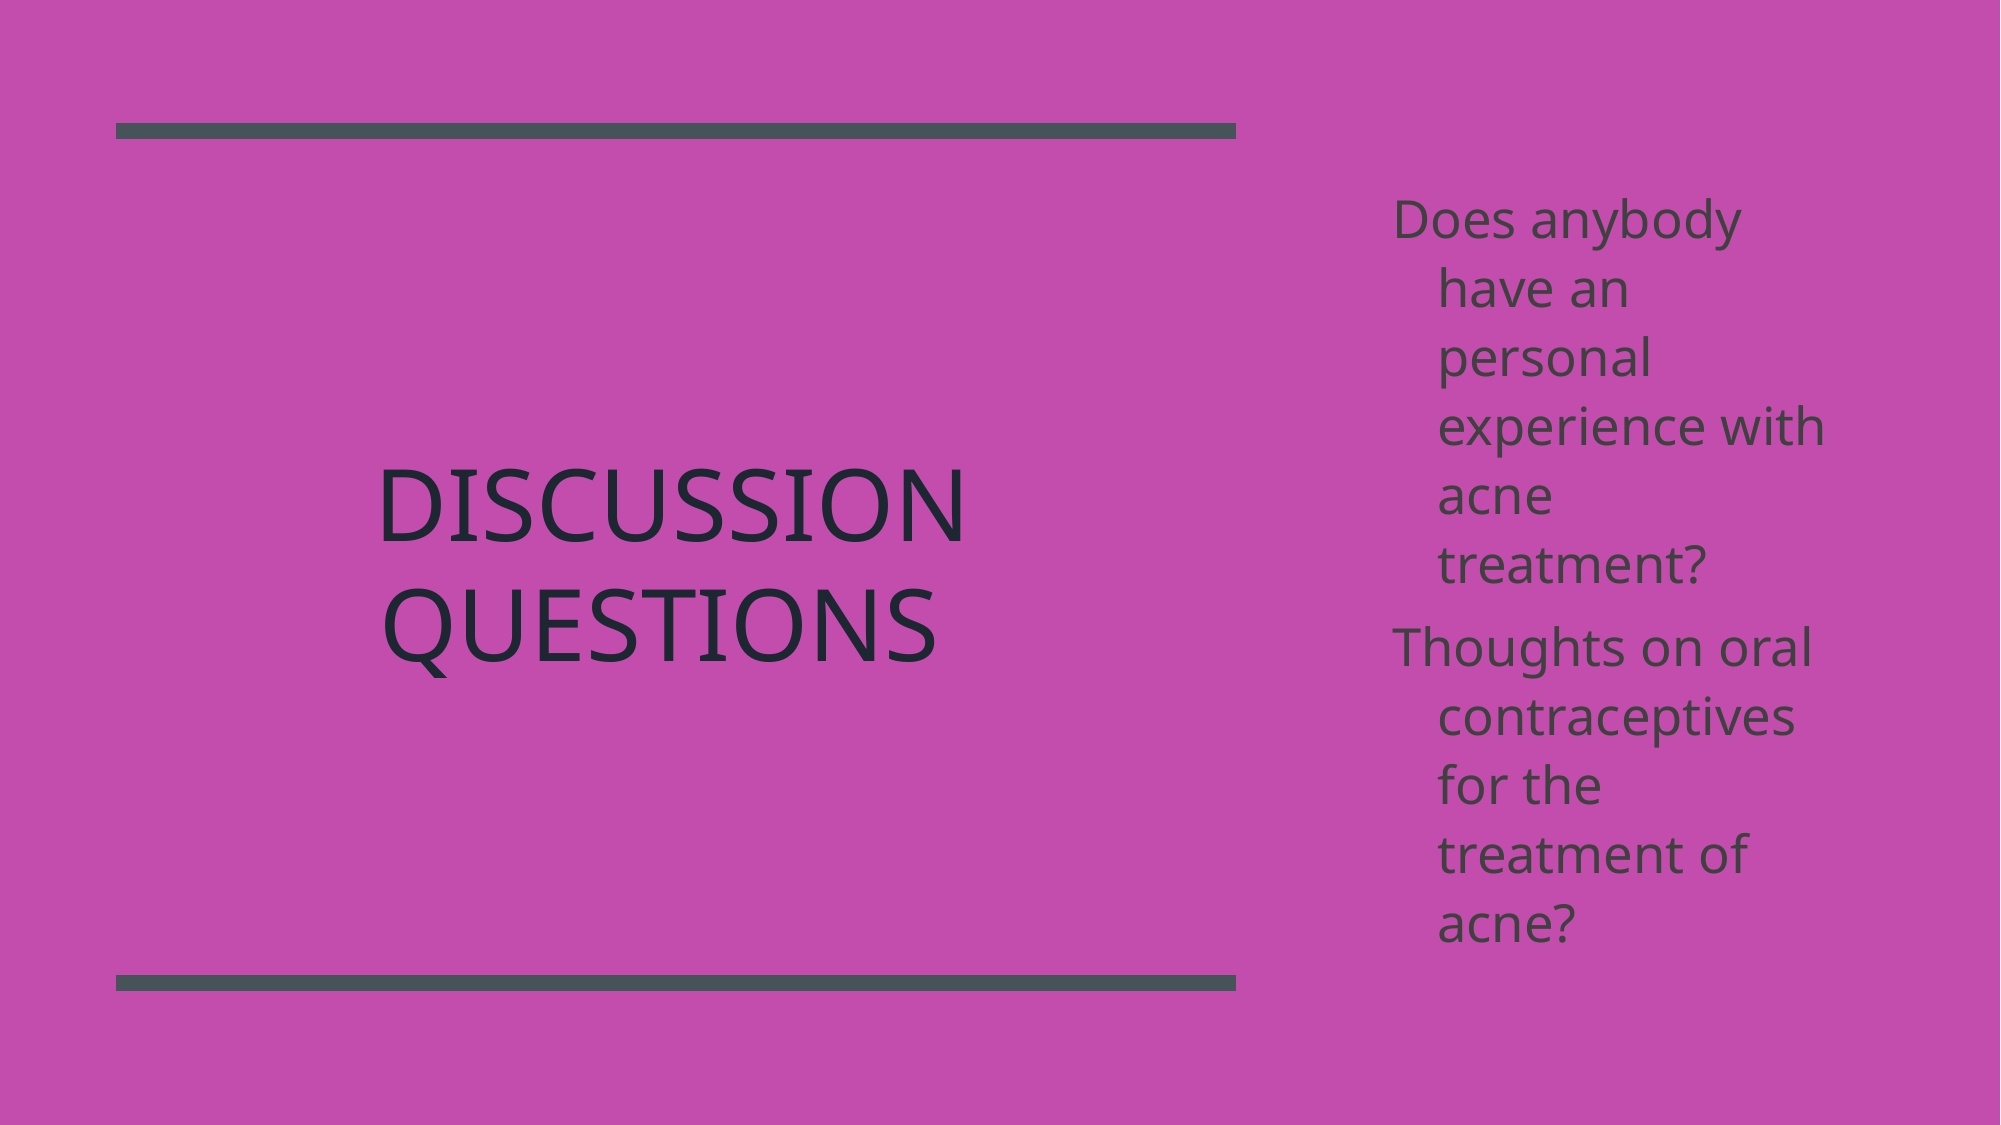

# Discussion Questions
Does anybody have an personal experience with acne treatment?
Thoughts on oral contraceptives for the treatment of acne?